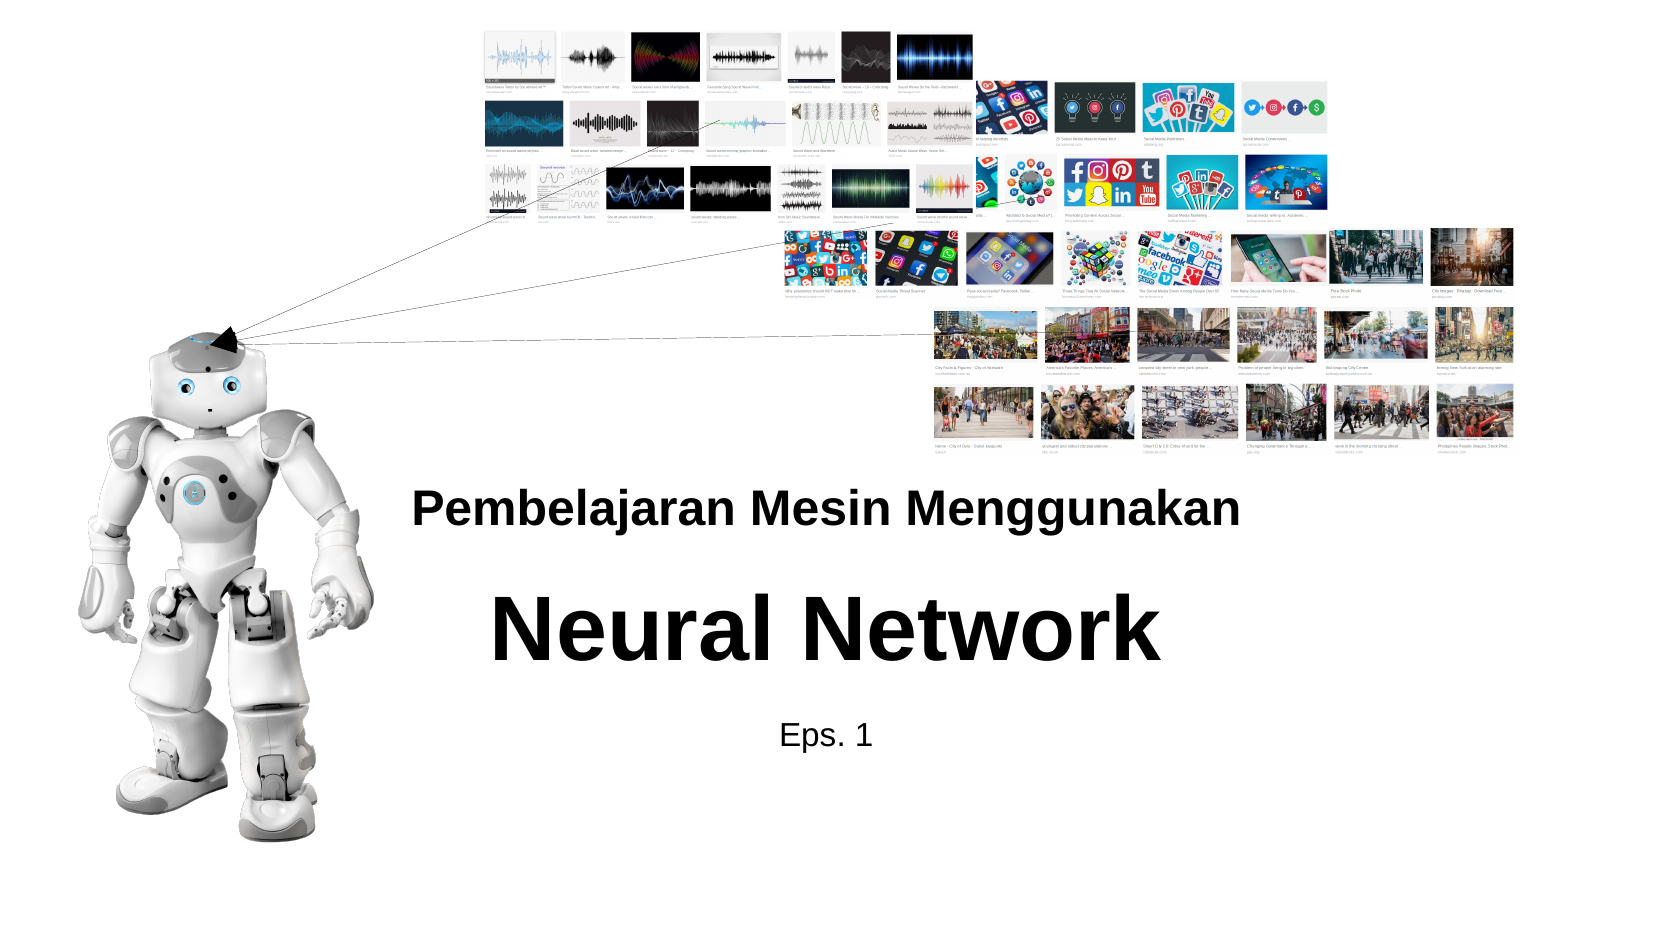

Pembelajaran Mesin Menggunakan
# Neural Network
Eps. 1